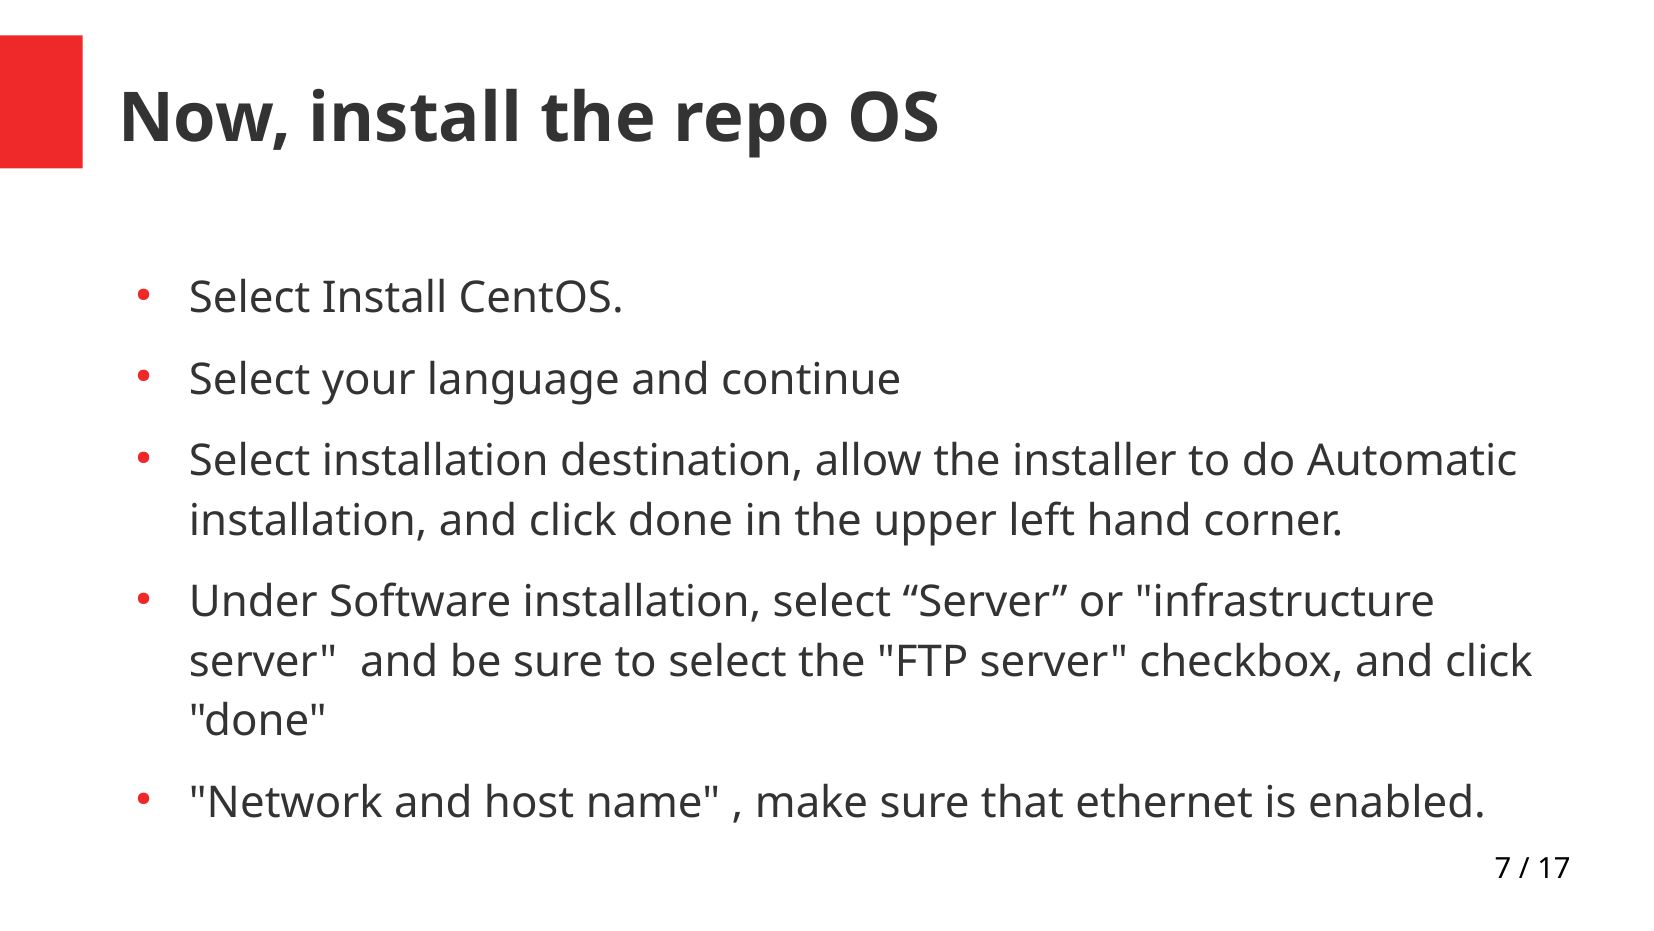

# Now, install the repo OS
Select Install CentOS.
Select your language and continue
Select installation destination, allow the installer to do Automatic installation, and click done in the upper left hand corner.
Under Software installation, select “Server” or "infrastructure server" and be sure to select the "FTP server" checkbox, and click "done"
"Network and host name" , make sure that ethernet is enabled.
7